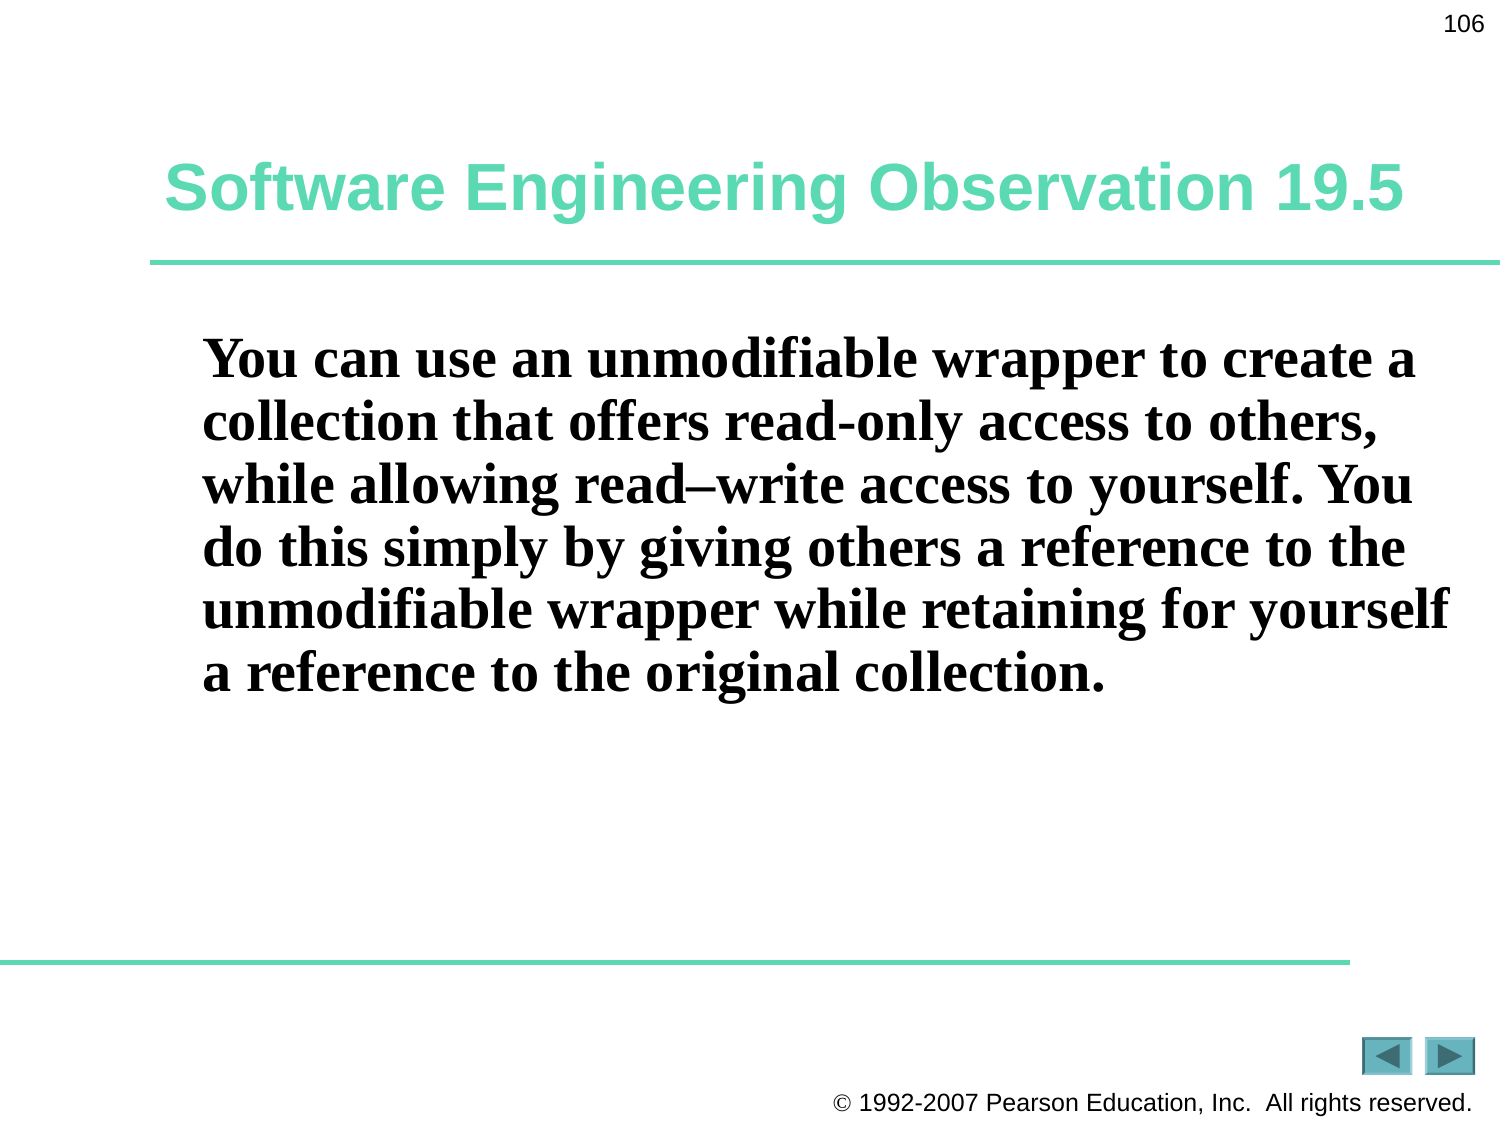

# Software Engineering Observation 19.5
You can use an unmodifiable wrapper to create a collection that offers read-only access to others, while allowing read–write access to yourself. You do this simply by giving others a reference to the unmodifiable wrapper while retaining for yourself a reference to the original collection.